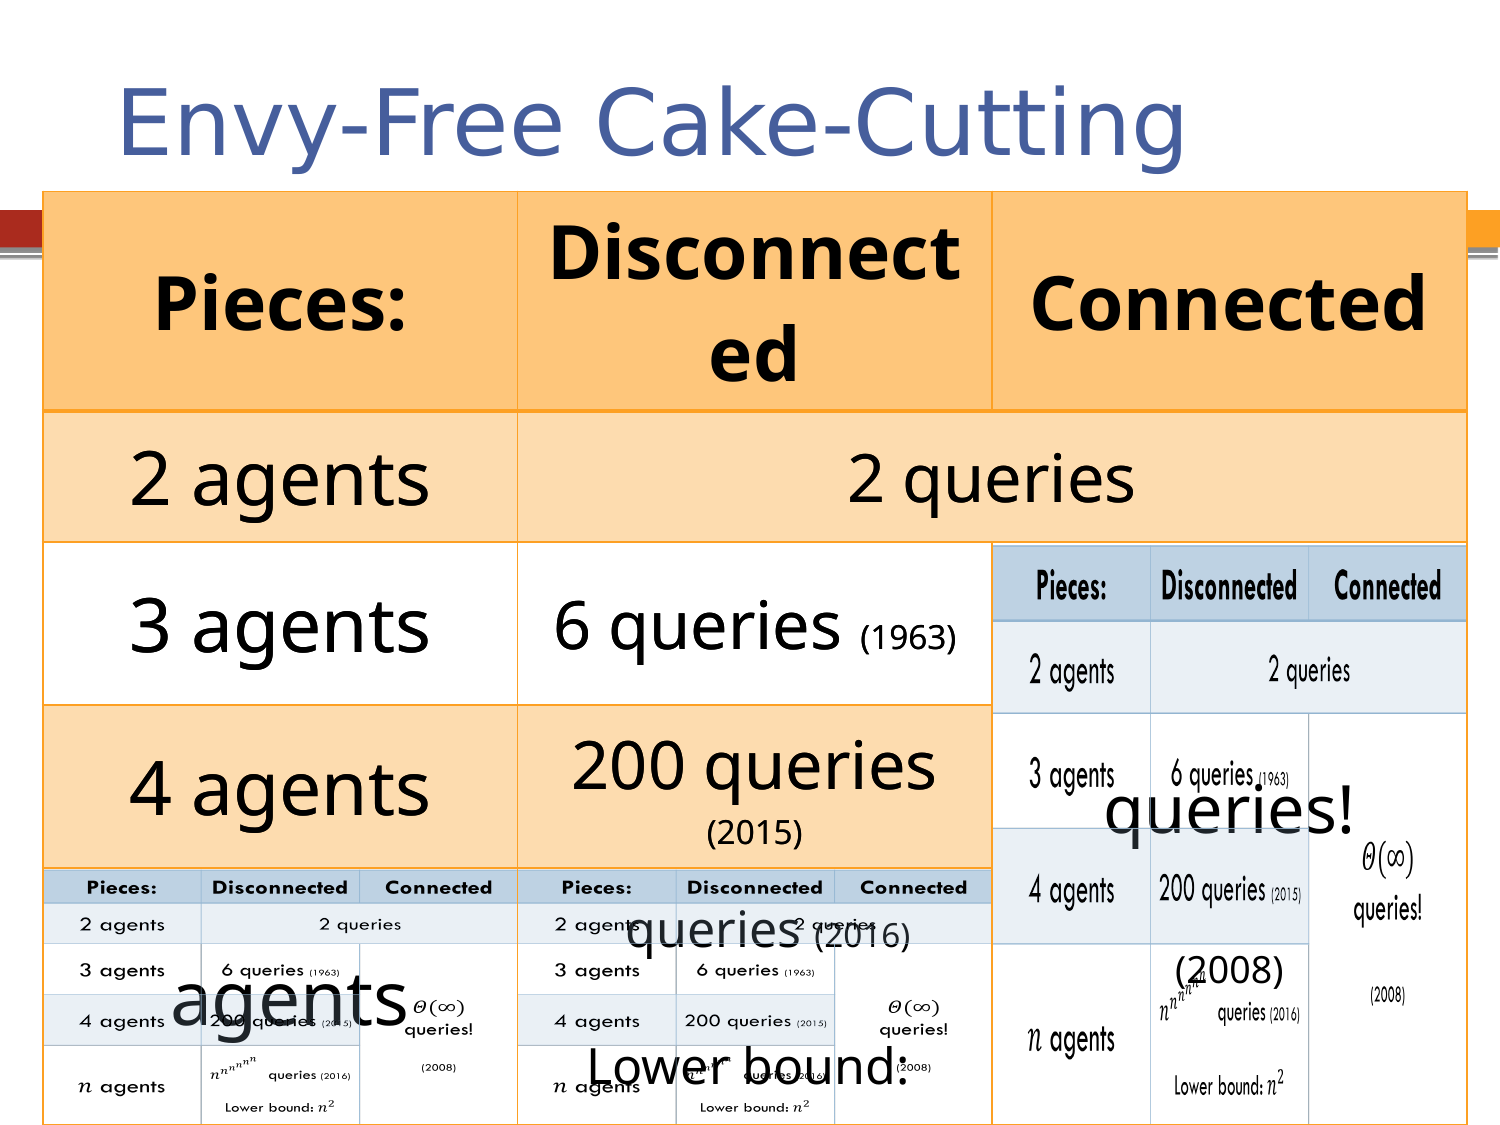

# Envy-Free Cake-Cutting
| Pieces: | Disconnected | Connected |
| --- | --- | --- |
| 2 agents | 2 queries | |
| 3 agents | 6 queries (1963) | queries! (2008) |
| 4 agents | 200 queries (2015) | |
| agents | queries (2016) Lower bound: | |
| Pieces: | Disconnected | Connected |
| --- | --- | --- |
| 2 agents | 2 queries | |
| 3 agents | 6 queries (1963) | |
| 4 agents | 200 queries (2015) | |
| | | |